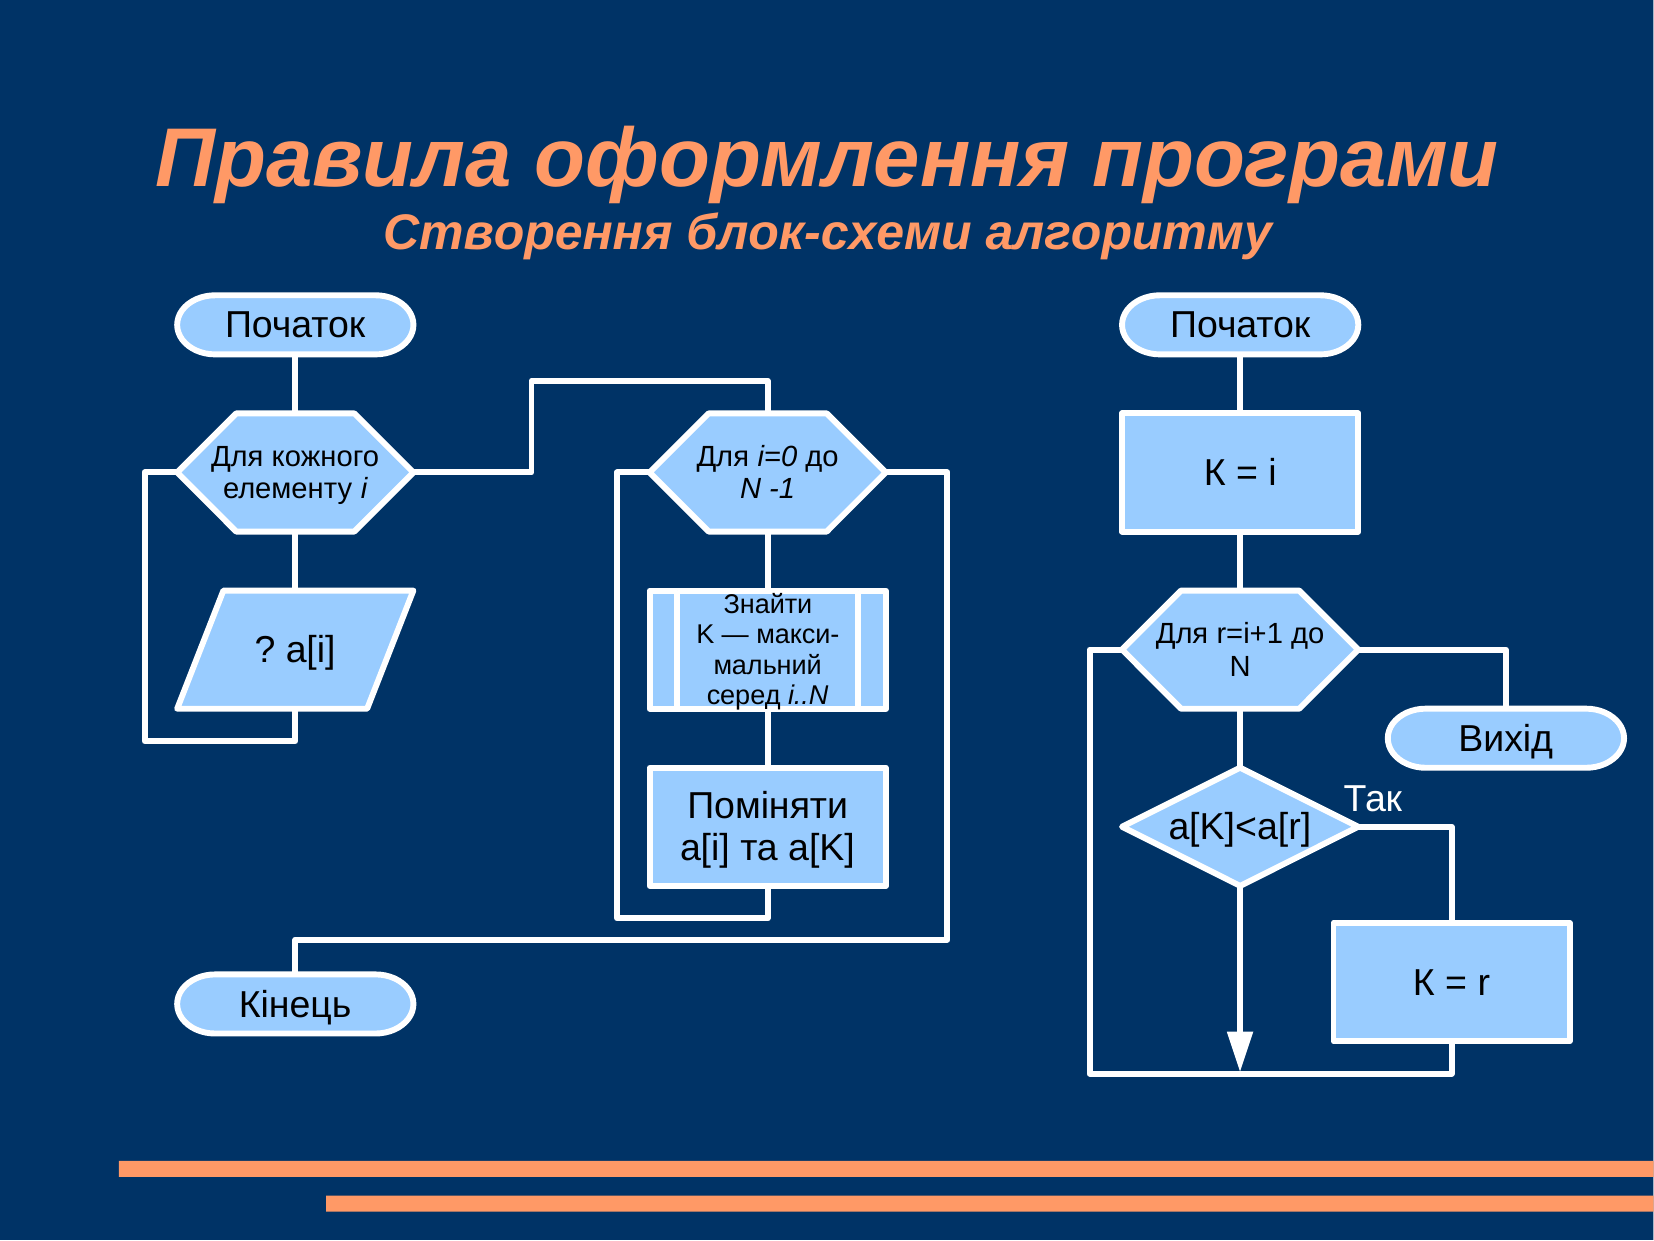

# Правила оформлення програми Створення блок-схеми алгоритму
Початок
Початок
Для кожного
елементу і
Для і=0 до
N -1
К = і
? a[i]
Знайти
K — макси-
мальний
серед i..N
Для r=i+1 до
N
Вихід
Поміняти
a[i] та a[K]
a[K]<a[r]
Так
К = r
Кінець